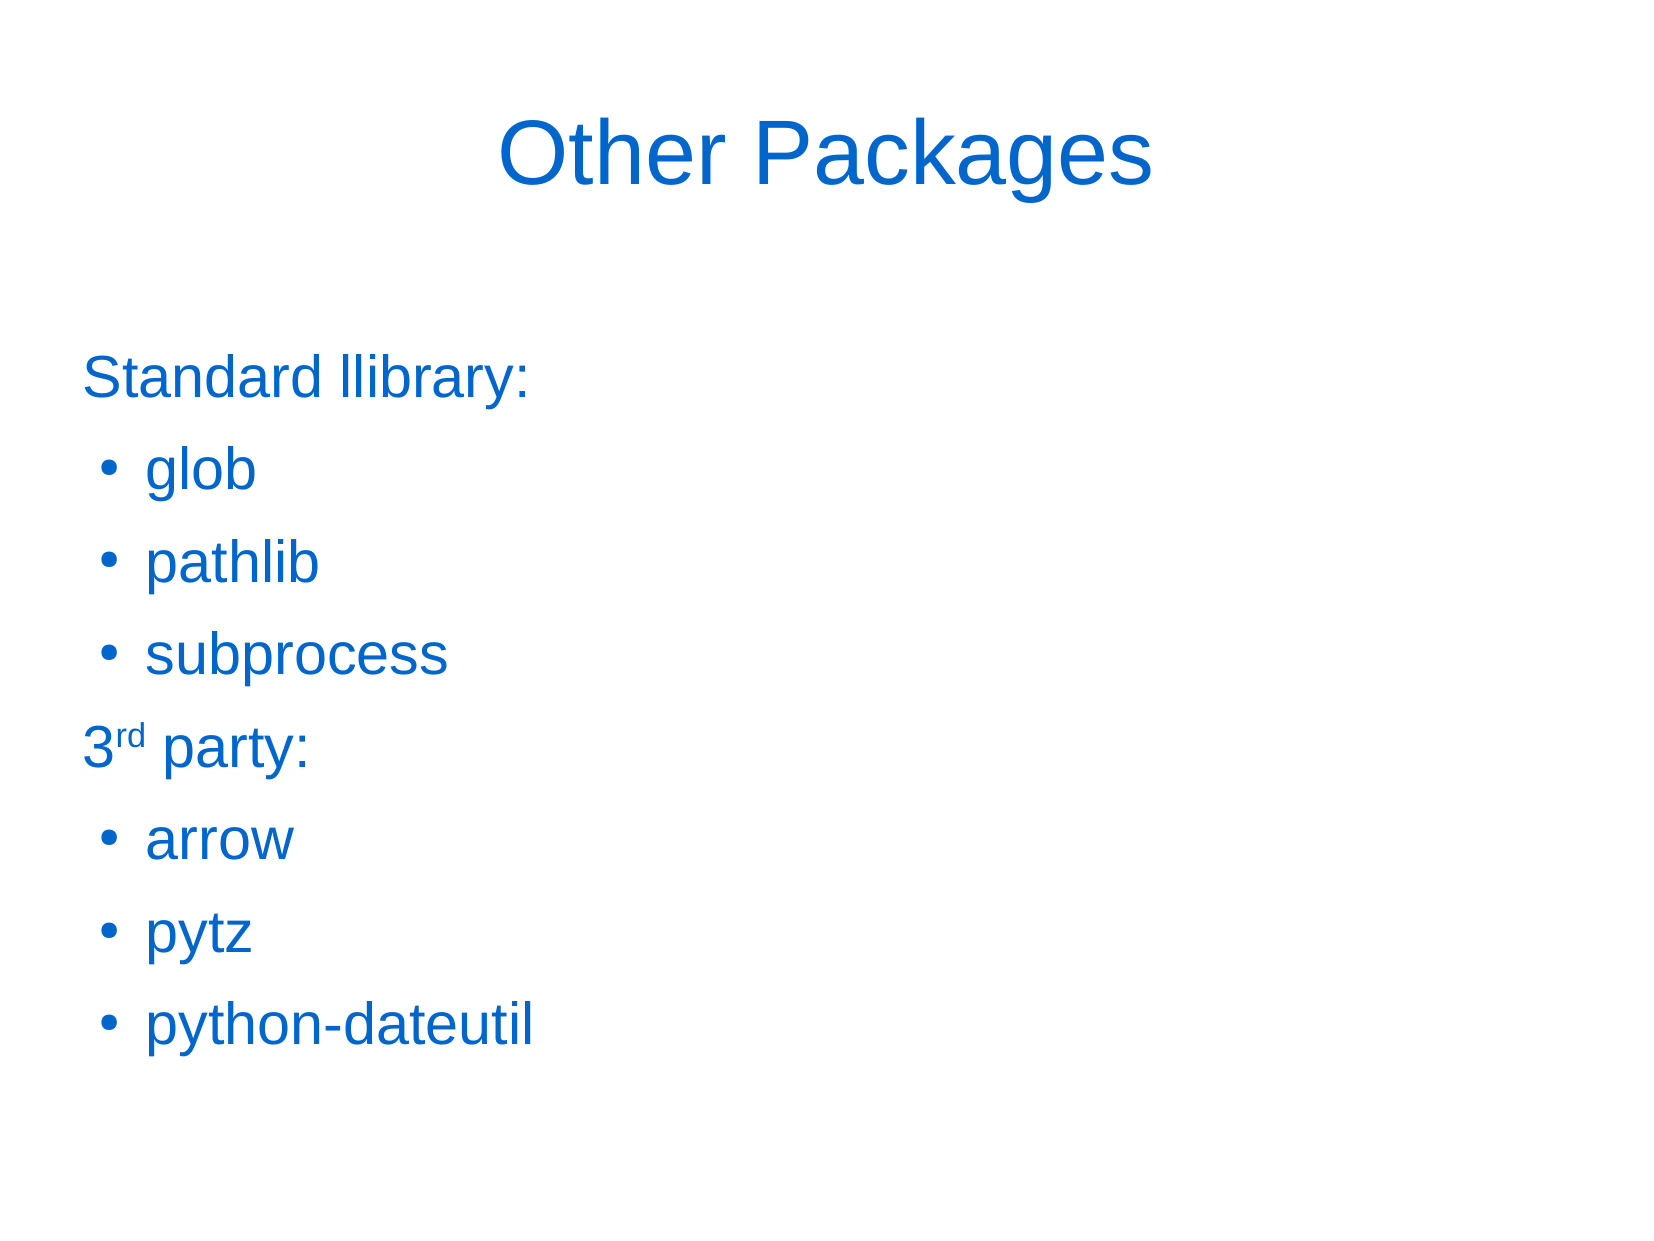

# Other Packages
Standard llibrary:
glob
pathlib
subprocess
3rd party:
arrow
pytz
python-dateutil